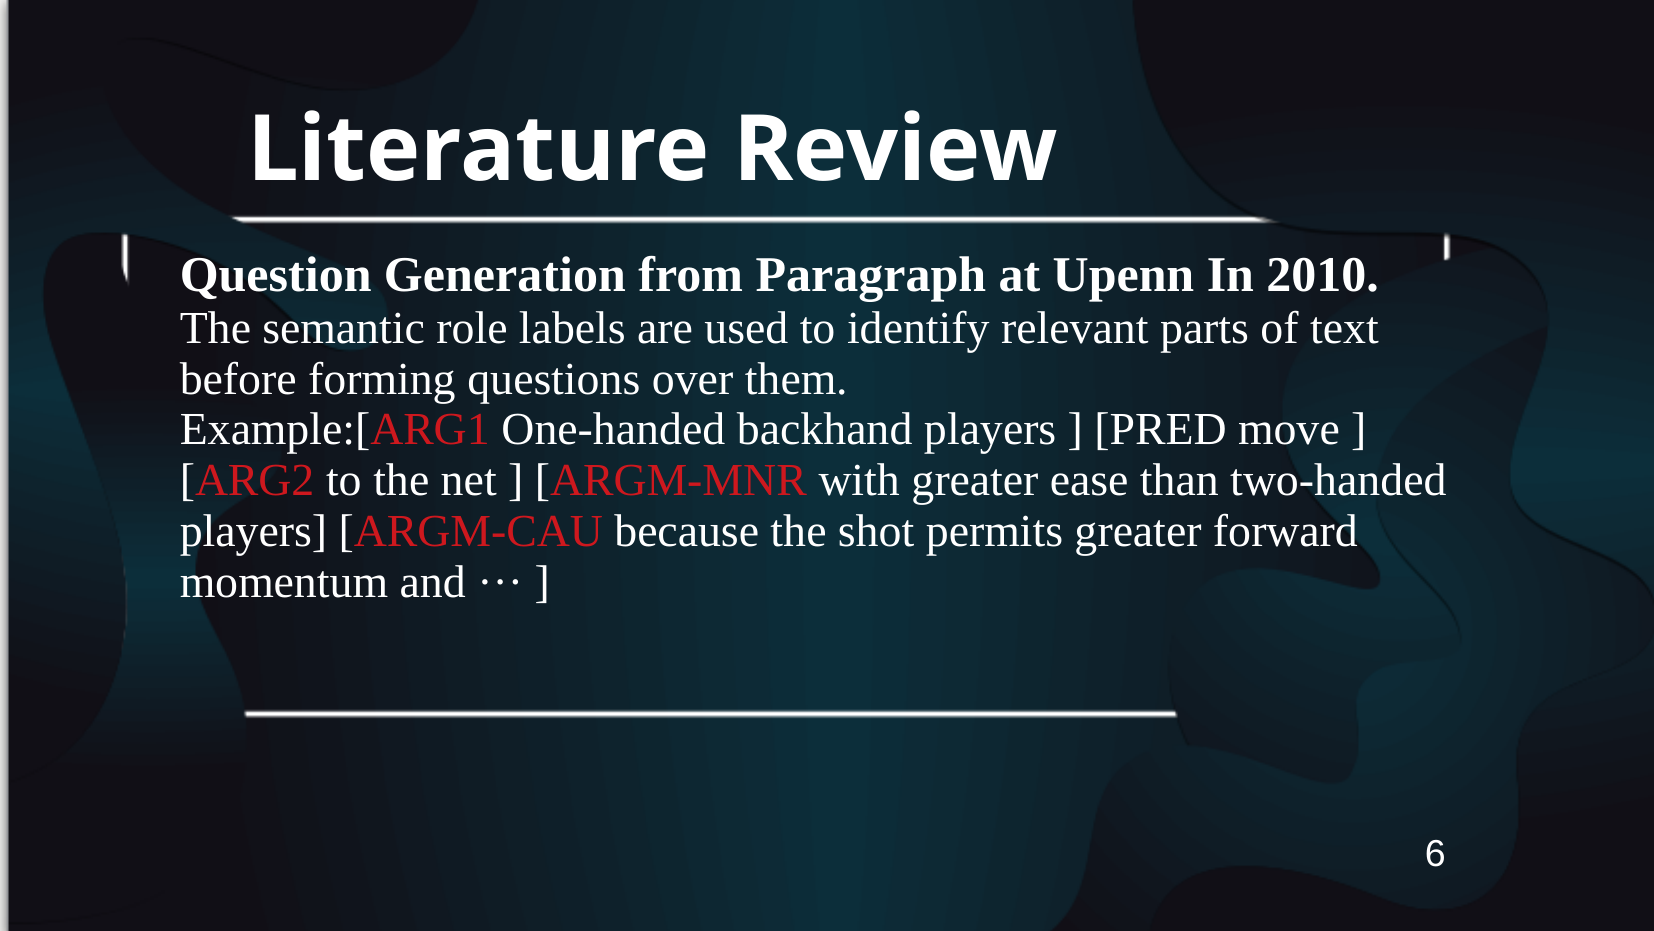

Literature Review
Question Generation from Paragraph at Upenn In 2010.
The semantic role labels are used to identify relevant parts of text before forming questions over them.
Example:[ARG1 One-handed backhand players ] [PRED move ] [ARG2 to the net ] [ARGM-MNR with greater ease than two-handed players] [ARGM-CAU because the shot permits greater forward momentum and ··· ]
6
7